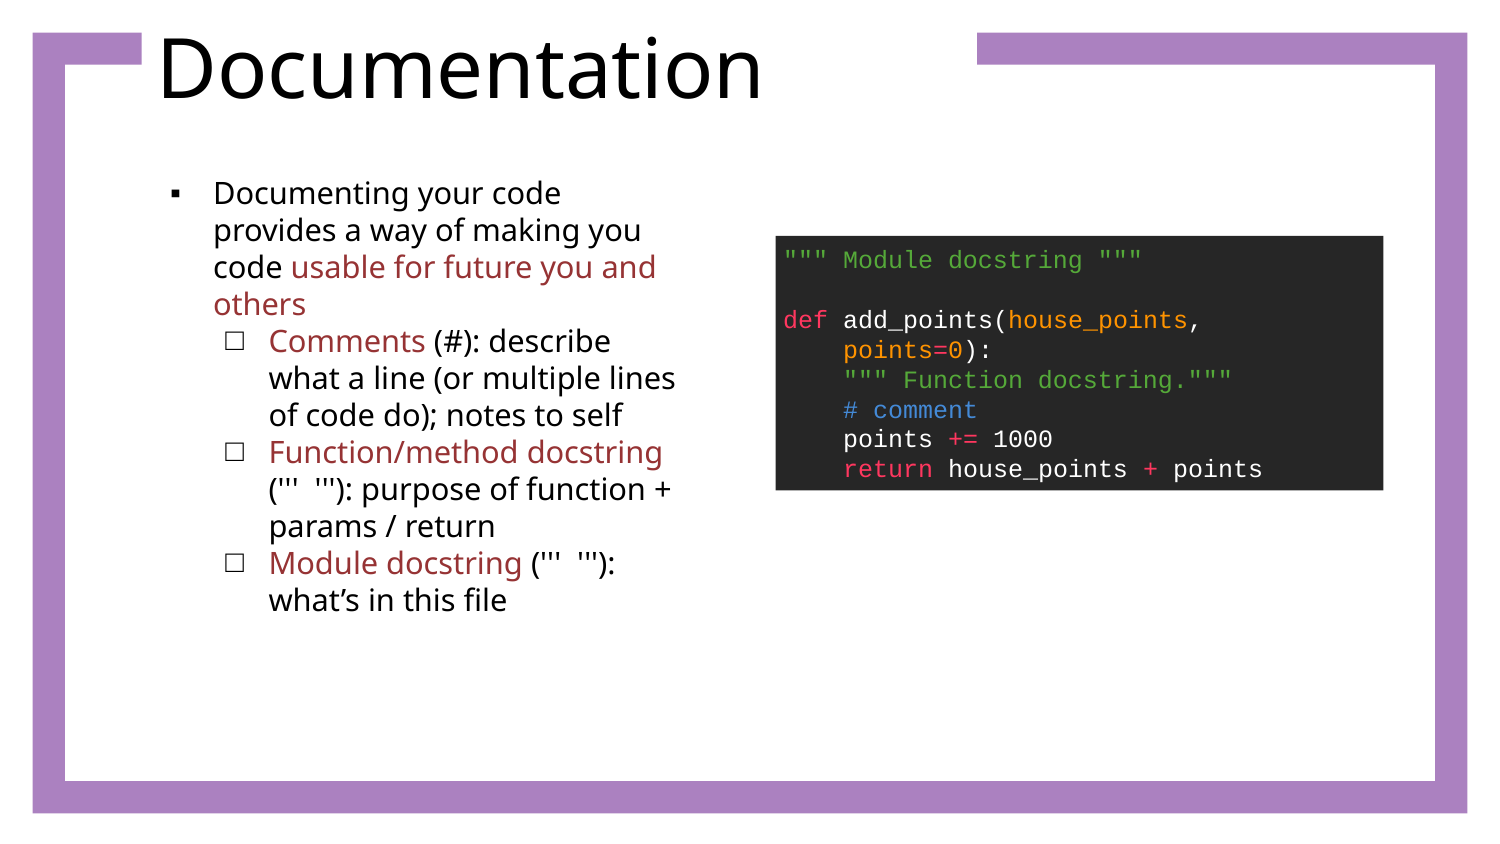

# Documentation
Documenting your code provides a way of making you code usable for future you and others
Comments (#): describe what a line (or multiple lines of code do); notes to self
Function/method docstring (''' '''): purpose of function + params / return
Module docstring (''' '''): what’s in this file
""" Module docstring """
def add_points(house_points,
 points=0):
 """ Function docstring."""
 # comment
 points += 1000
 return house_points + points